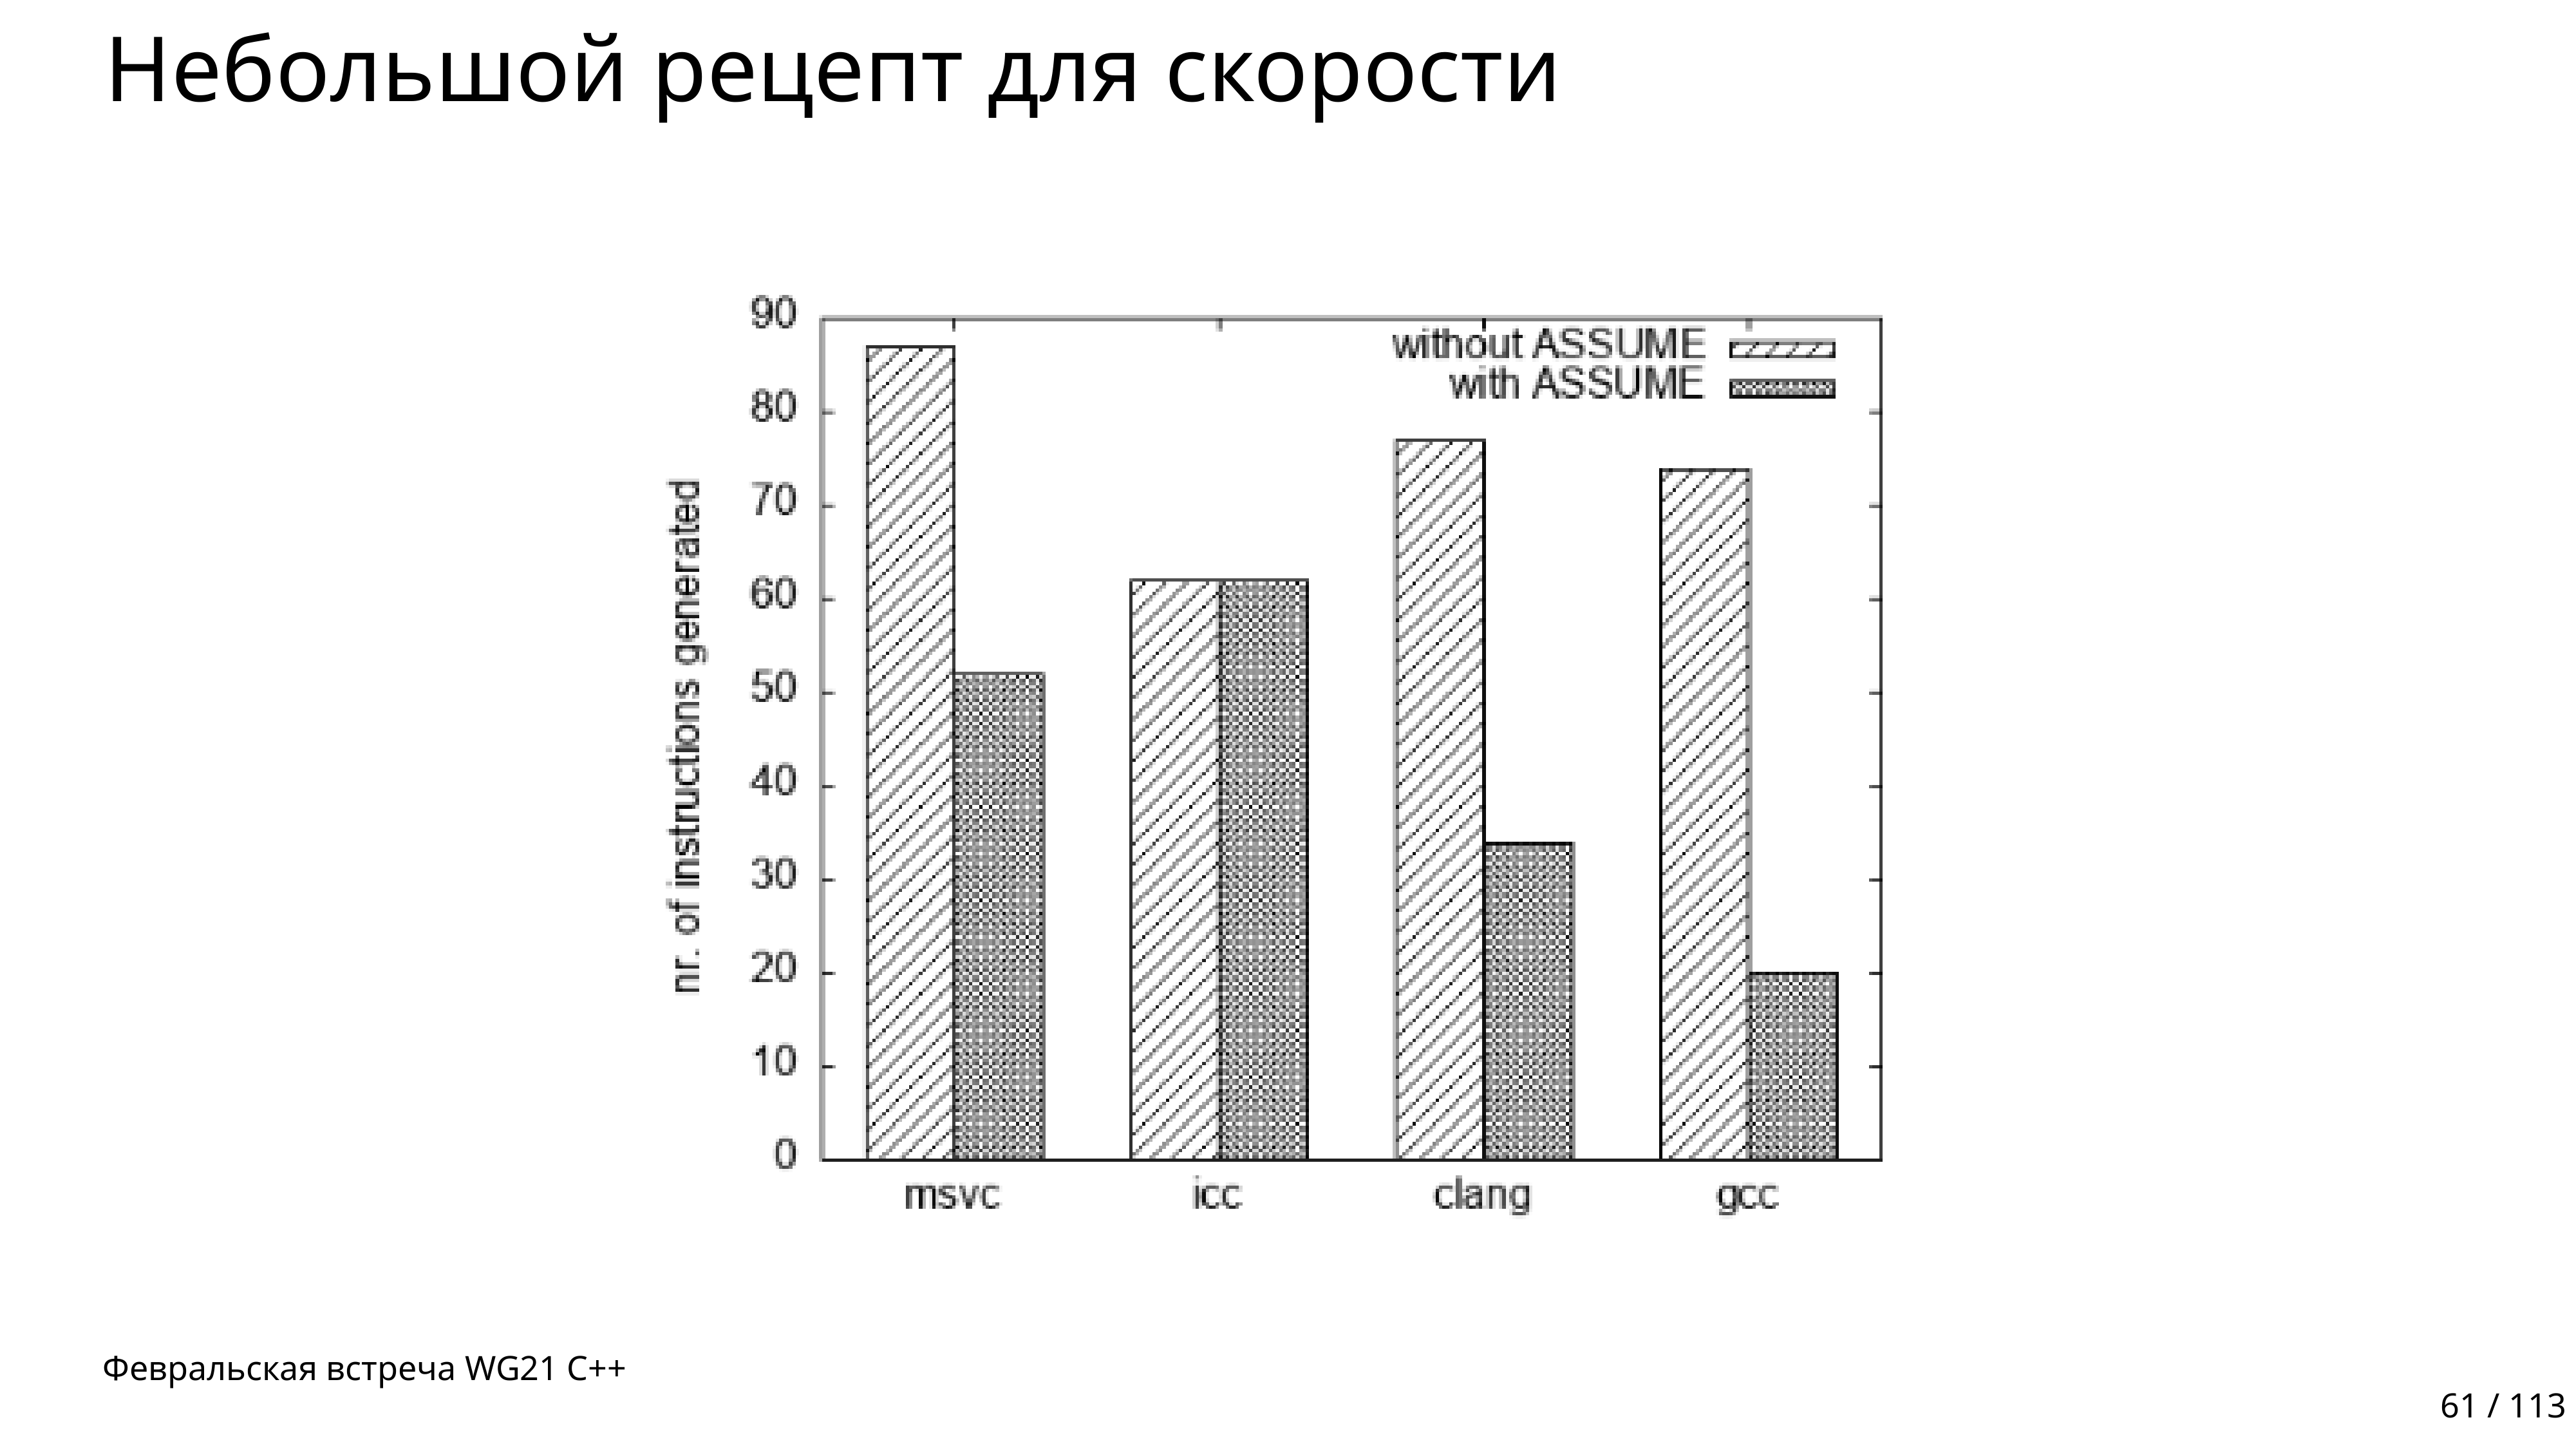

# Небольшой рецепт для скорости
Февральская встреча WG21 C++